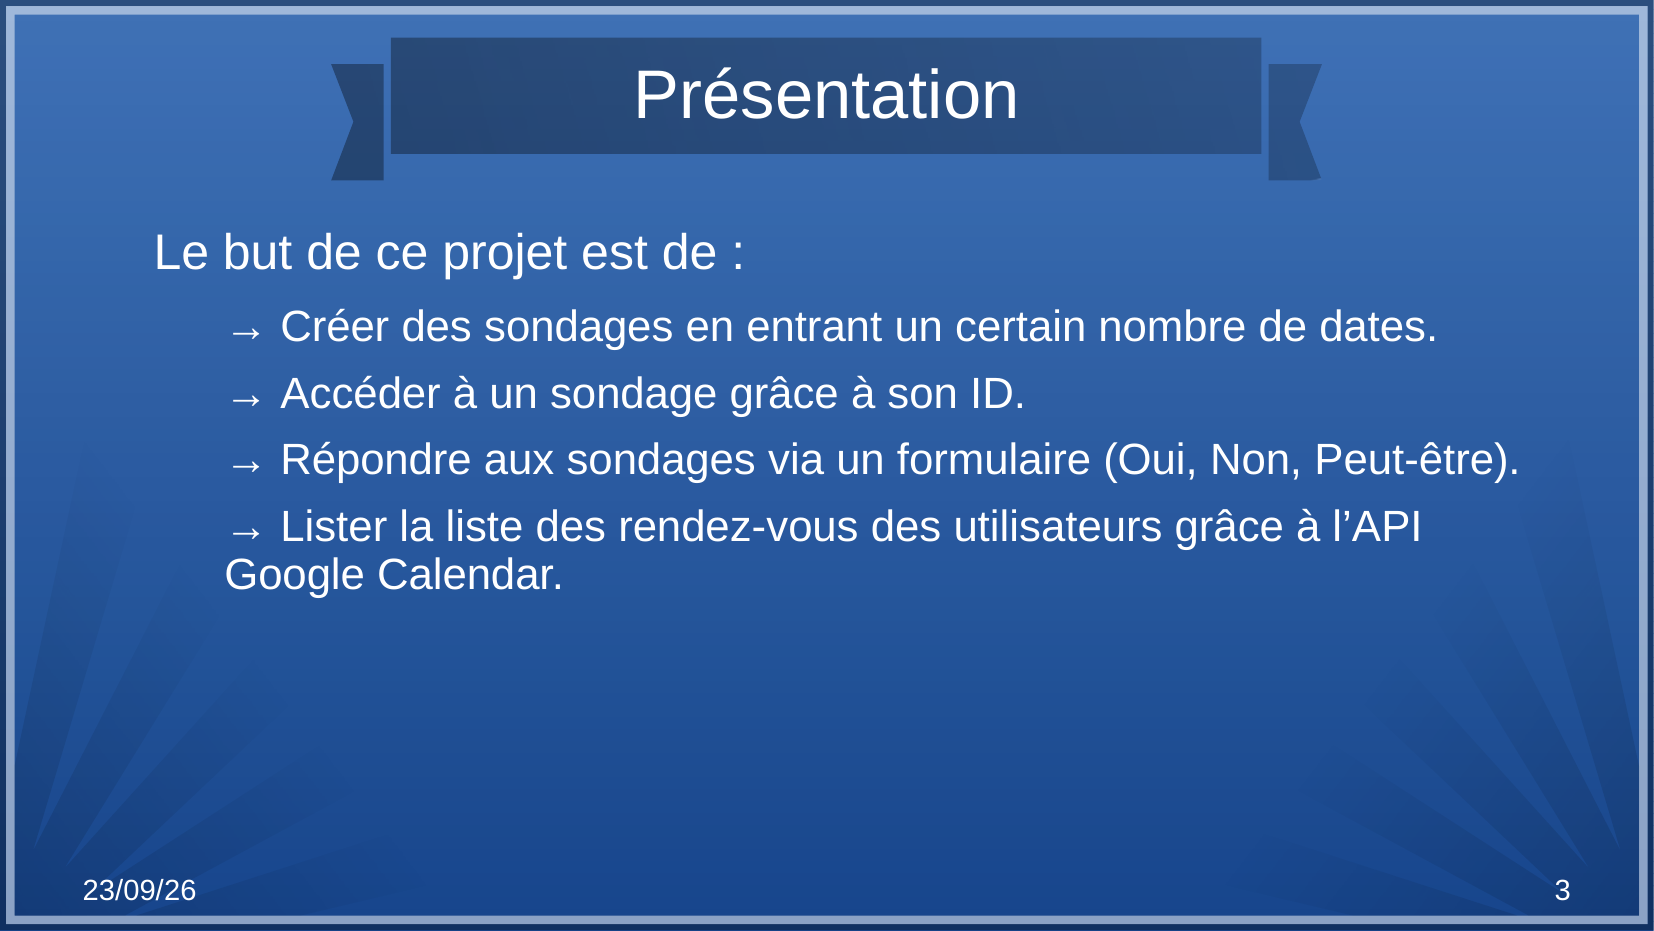

# Présentation
Le but de ce projet est de :
→ Créer des sondages en entrant un certain nombre de dates.
→ Accéder à un sondage grâce à son ID.
→ Répondre aux sondages via un formulaire (Oui, Non, Peut-être).
→ Lister la liste des rendez-vous des utilisateurs grâce à l’API Google Calendar.
3